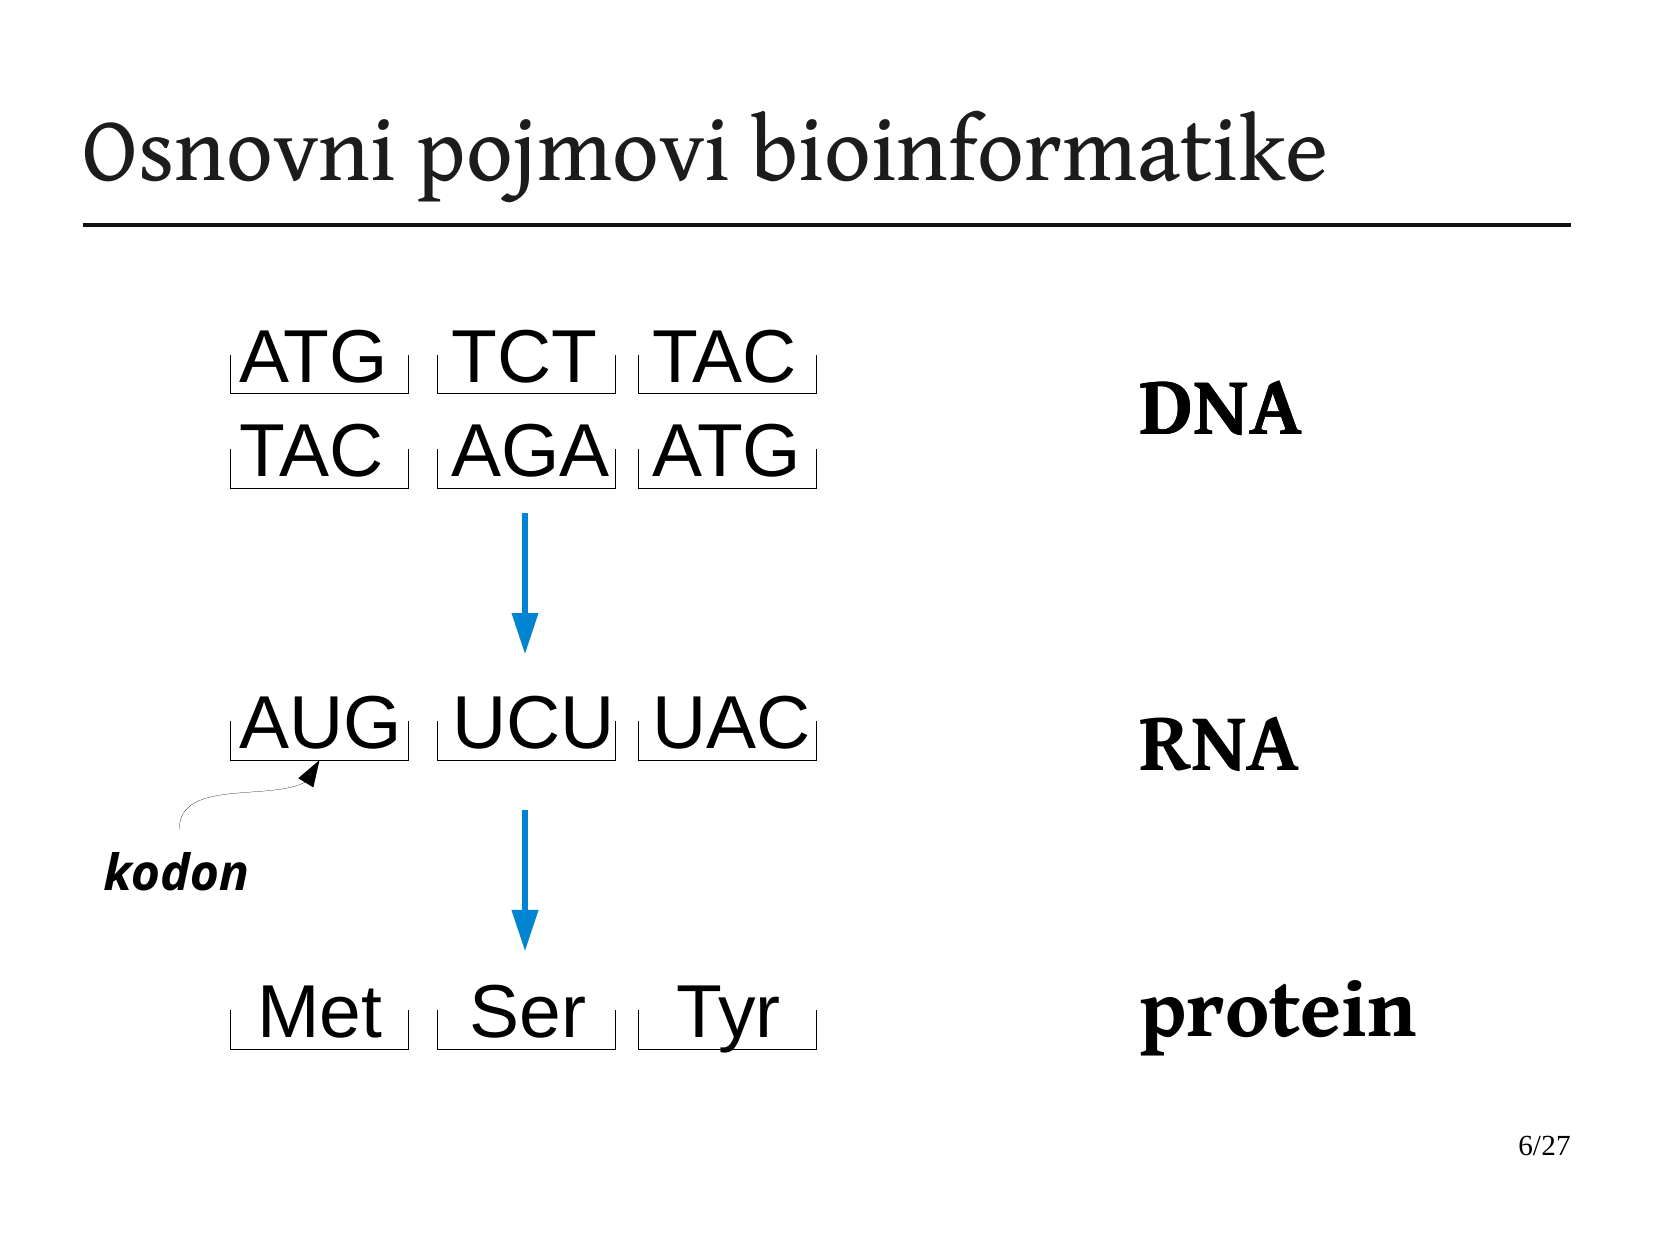

# Osnovni pojmovi bioinformatike
ATG
TCT
TAC
DNA
DNA
TAC
AGA
ATG
AUG
UCU
UAC
RNA
kodon
protein
Met
Ser
Tyr
6